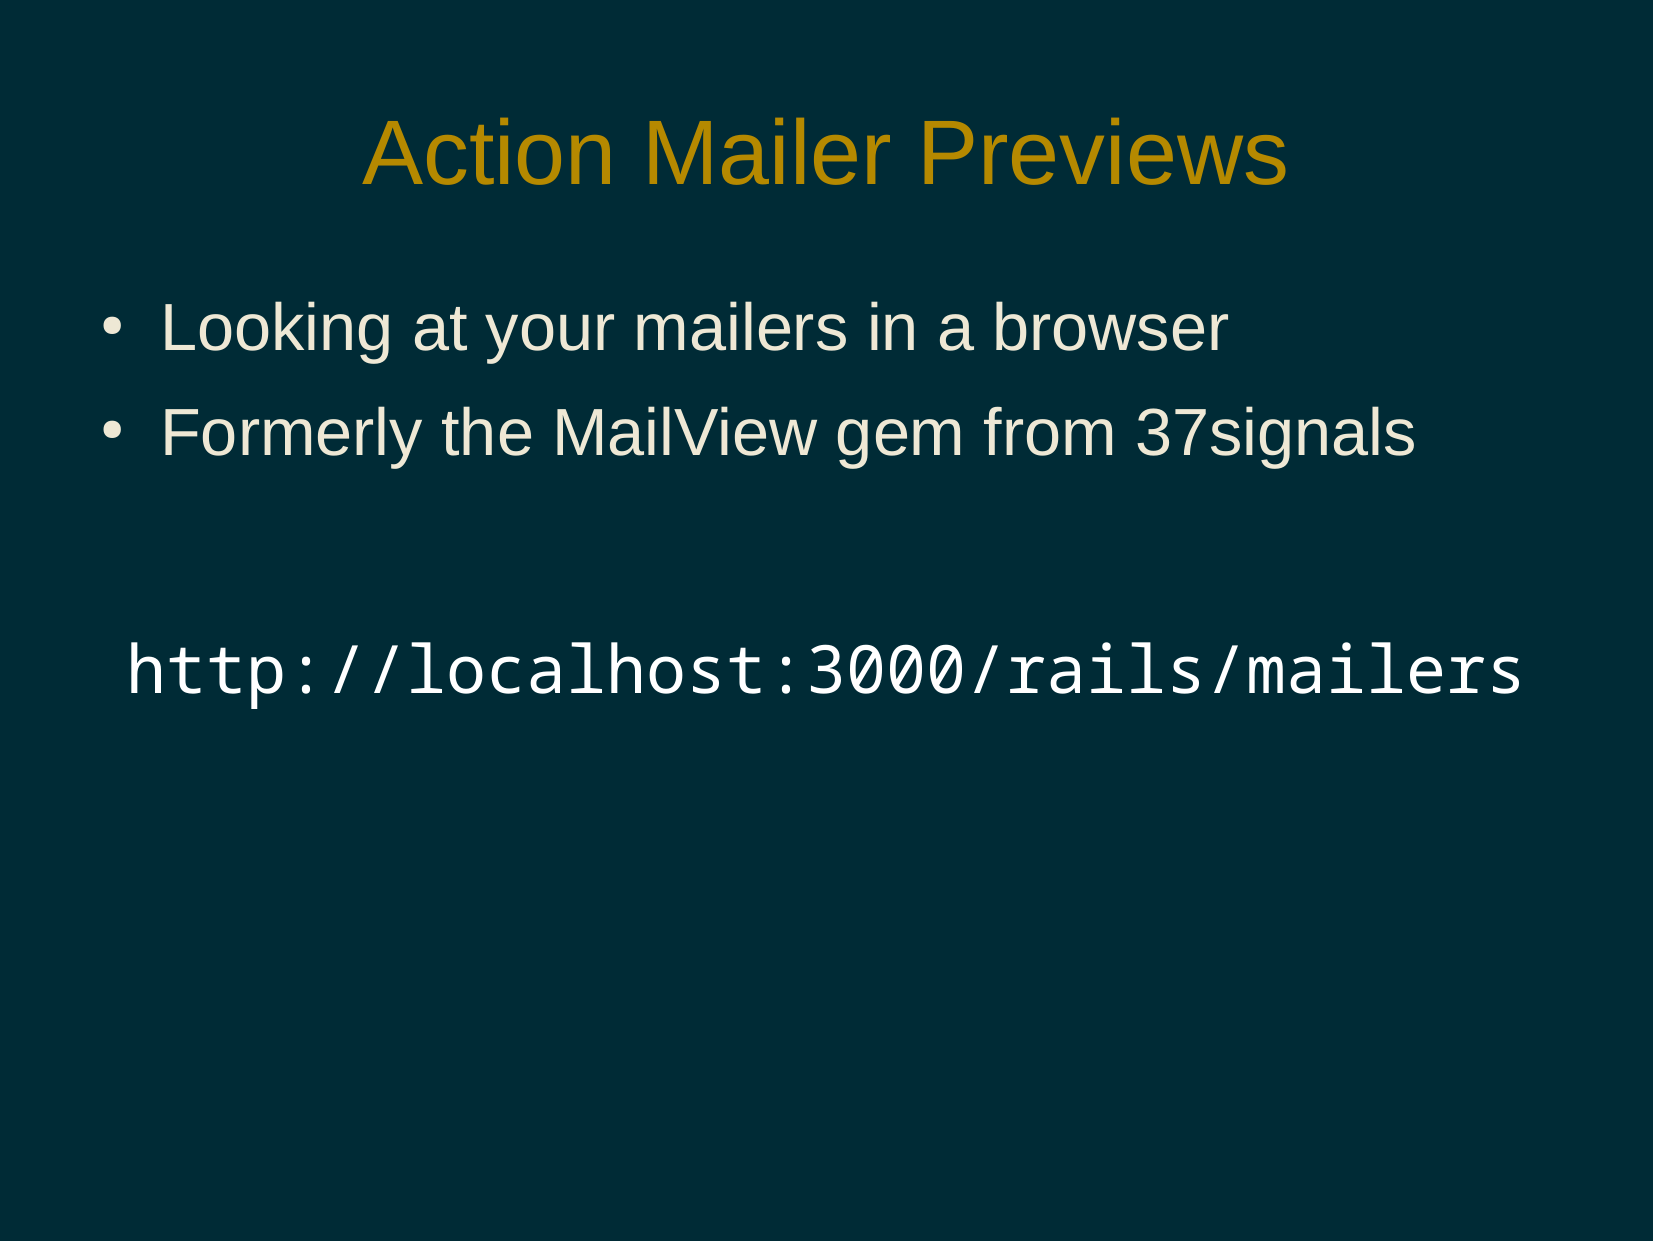

# Action Mailer Previews
Looking at your mailers in a browser
Formerly the MailView gem from 37signals
http://localhost:3000/rails/mailers